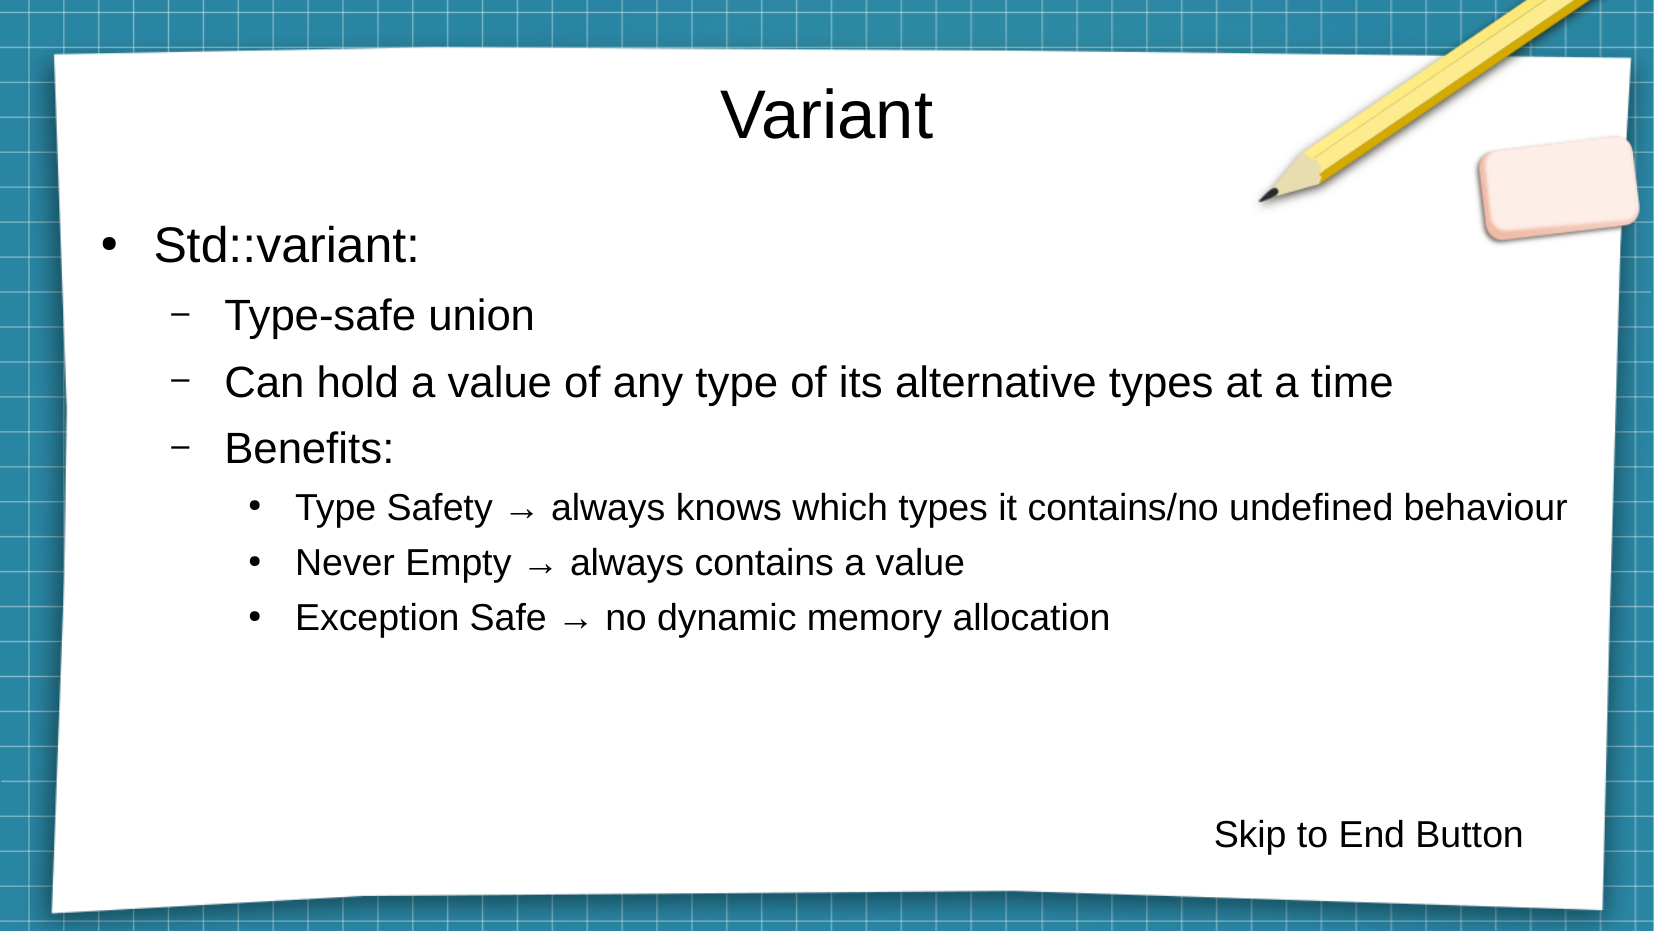

# Variant
Std::variant:
Type-safe union
Can hold a value of any type of its alternative types at a time
Benefits:
Type Safety → always knows which types it contains/no undefined behaviour
Never Empty → always contains a value
Exception Safe → no dynamic memory allocation
Skip to End Button